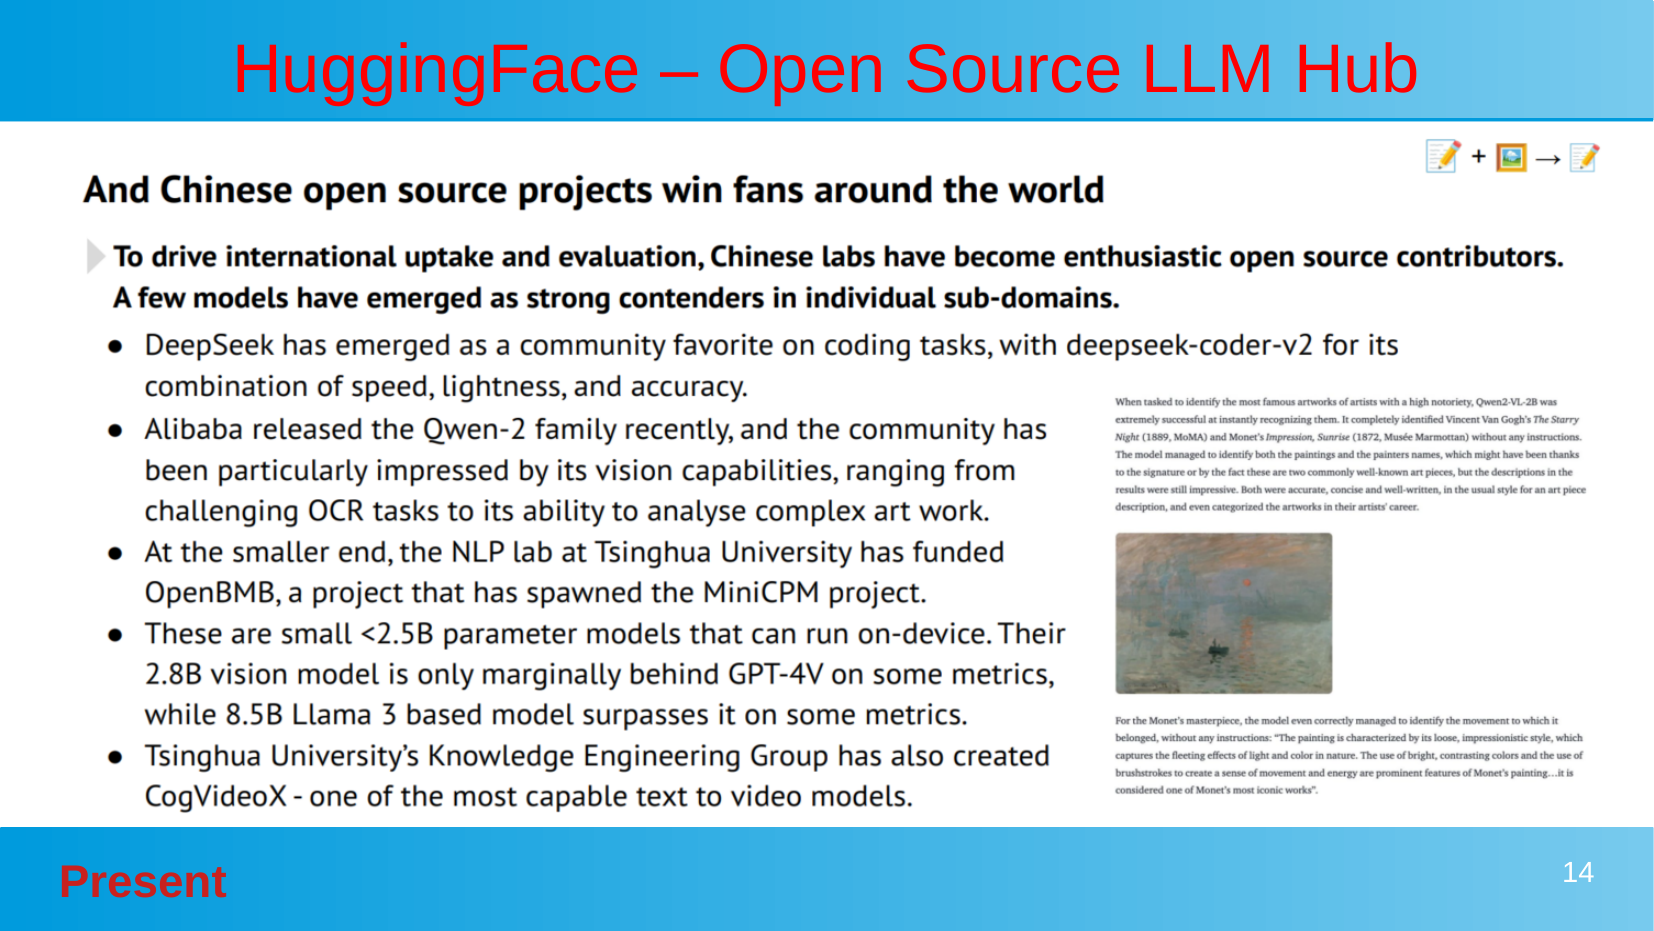

# HuggingFace – Open Source LLM Hub
14